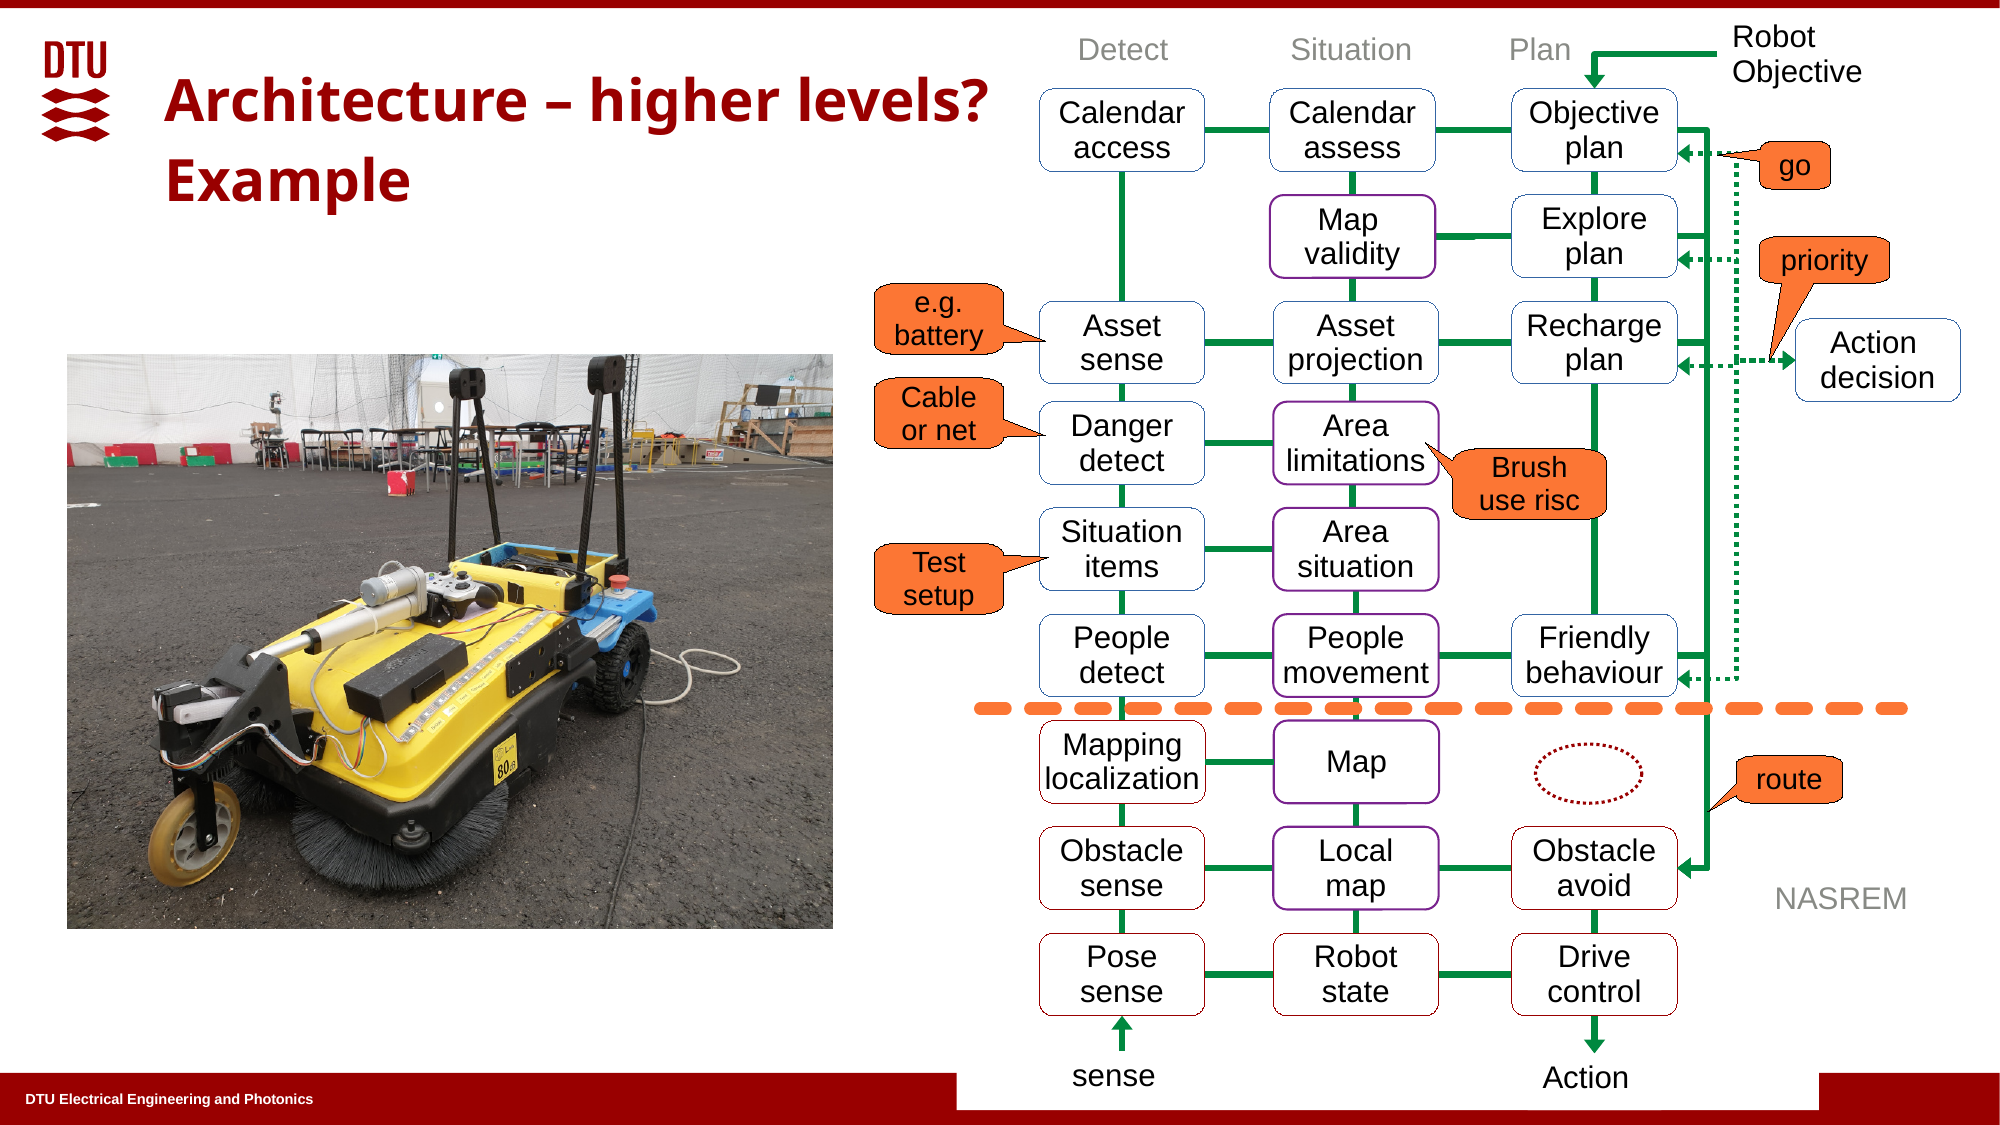

Situation detect
	Snow, rain
	Traffic situation
	(Battery) power low
	Road surface (soft, wet)
	Localization lost
	Someone in distress
	Behavior rules (e.g. traffic)
	Load status
	Weed detect
	opportunity
Task generate
	deliver opportunity
	pick up opportunity
	cut weed
	clean
	assist/help
	map
	recharge option
Robot
Objective
Detect
Situation
Plan
# Architecture – higher levels? Example
Objective
plan
Calendar
access
Calendar
assess
go
Explore
plan
Map
validity
priority
e.g.
battery
Asset
projection
Recharge
plan
Asset
sense
Action
decision
Cable or net
Danger
detect
Area
limitations
Brush
use risc
Situation
items
Area
situation
Test setup
People
detect
People
movement
Friendly
behaviour
Mapping
localization
Map
route
Obstacle
sense
Local
map
Obstacle
avoid
NASREM
Pose
sense
Robot
state
Drive
control
sense
Action